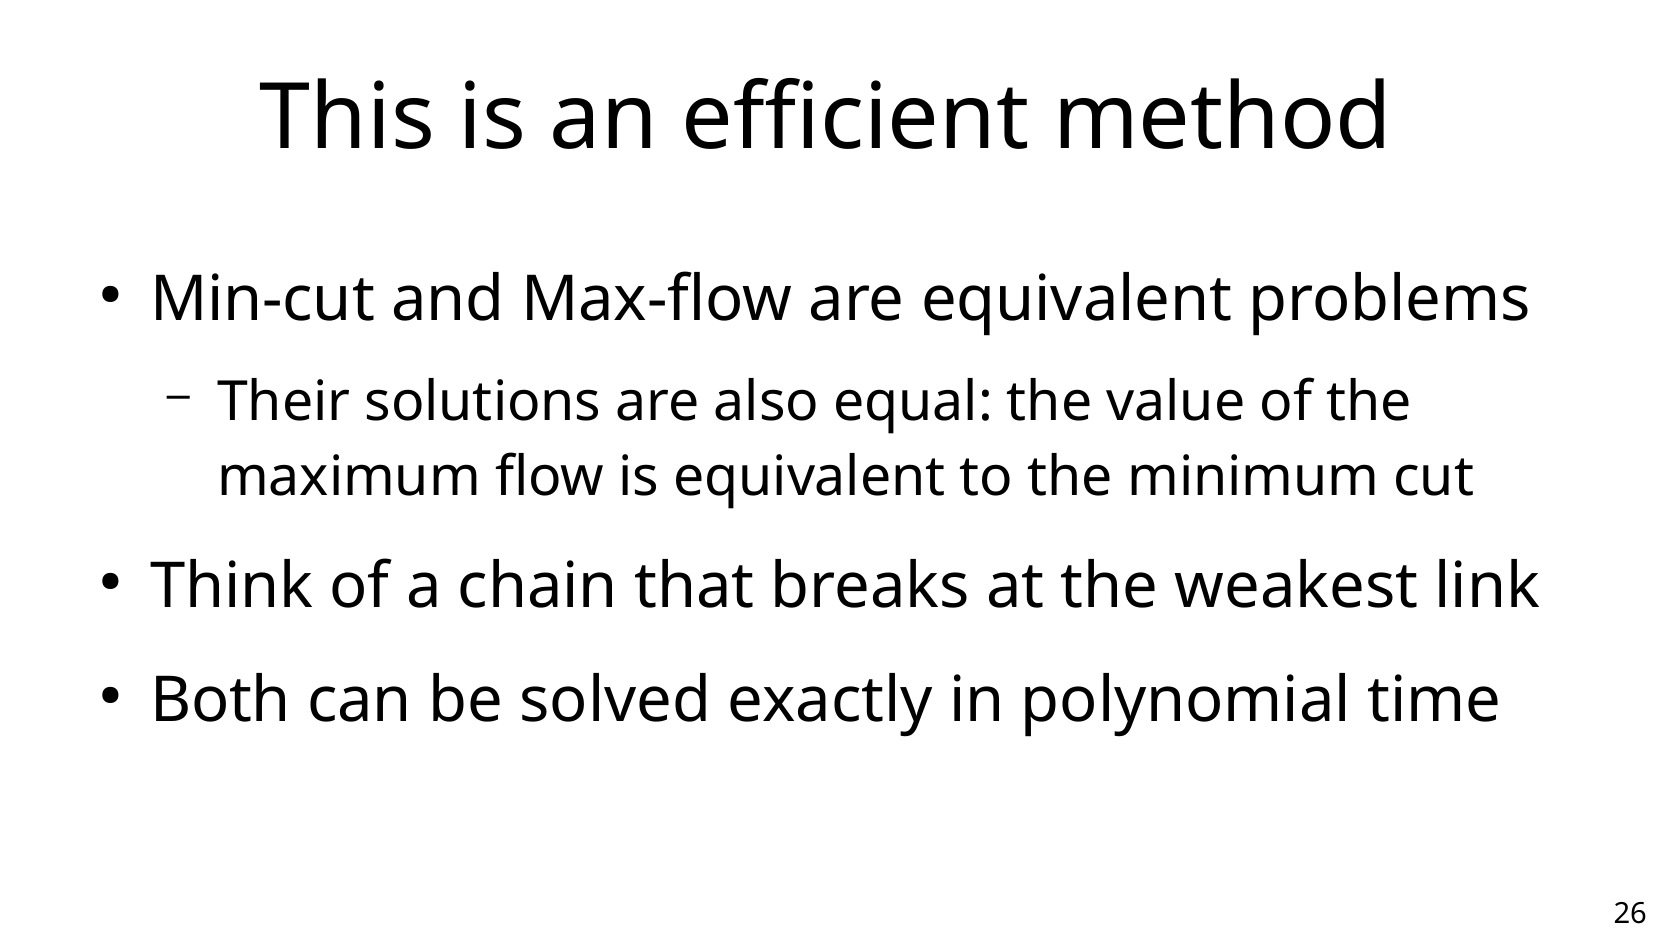

# This is an efficient method
Min-cut and Max-flow are equivalent problems
Their solutions are also equal: the value of the maximum flow is equivalent to the minimum cut
Think of a chain that breaks at the weakest link
Both can be solved exactly in polynomial time
26